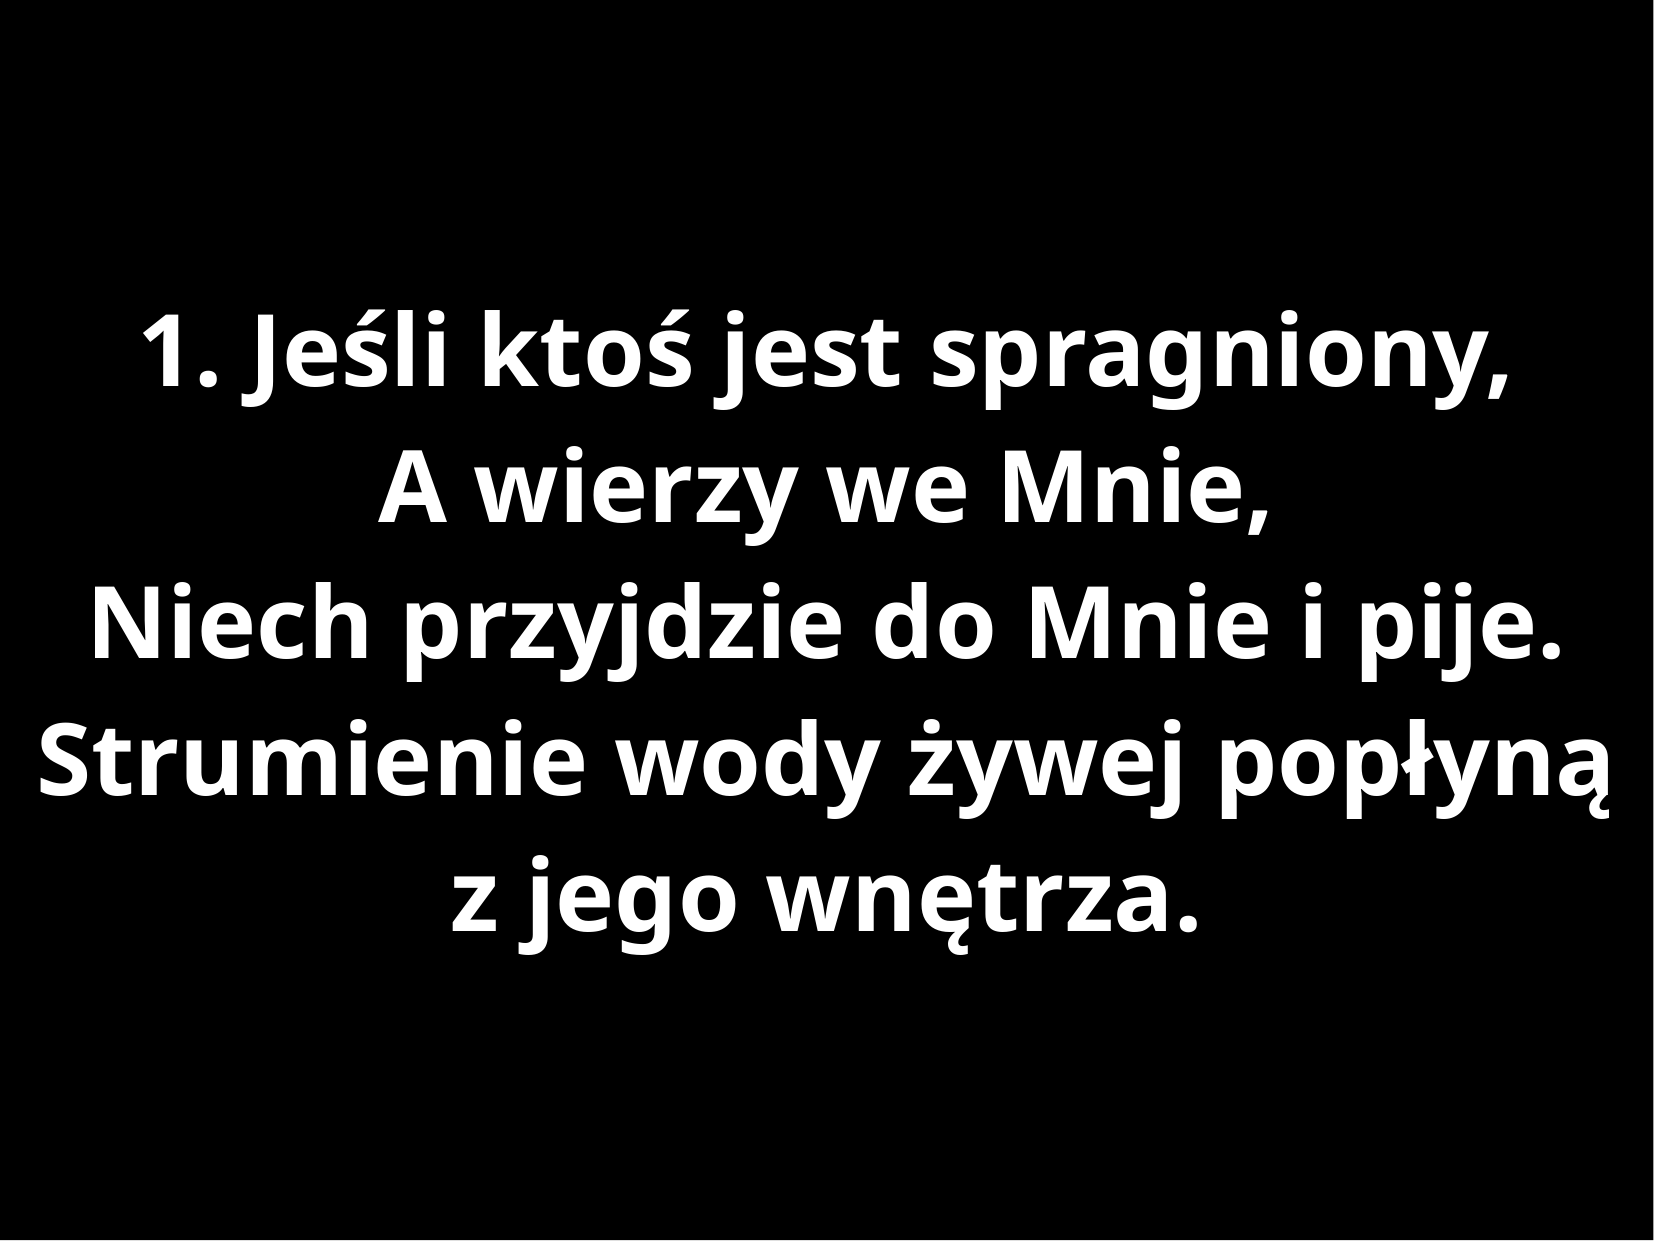

# 1. Jeśli ktoś jest spragniony, A wierzy we Mnie, Niech przyjdzie do Mnie i pije. Strumienie wody żywej popłyną z jego wnętrza.